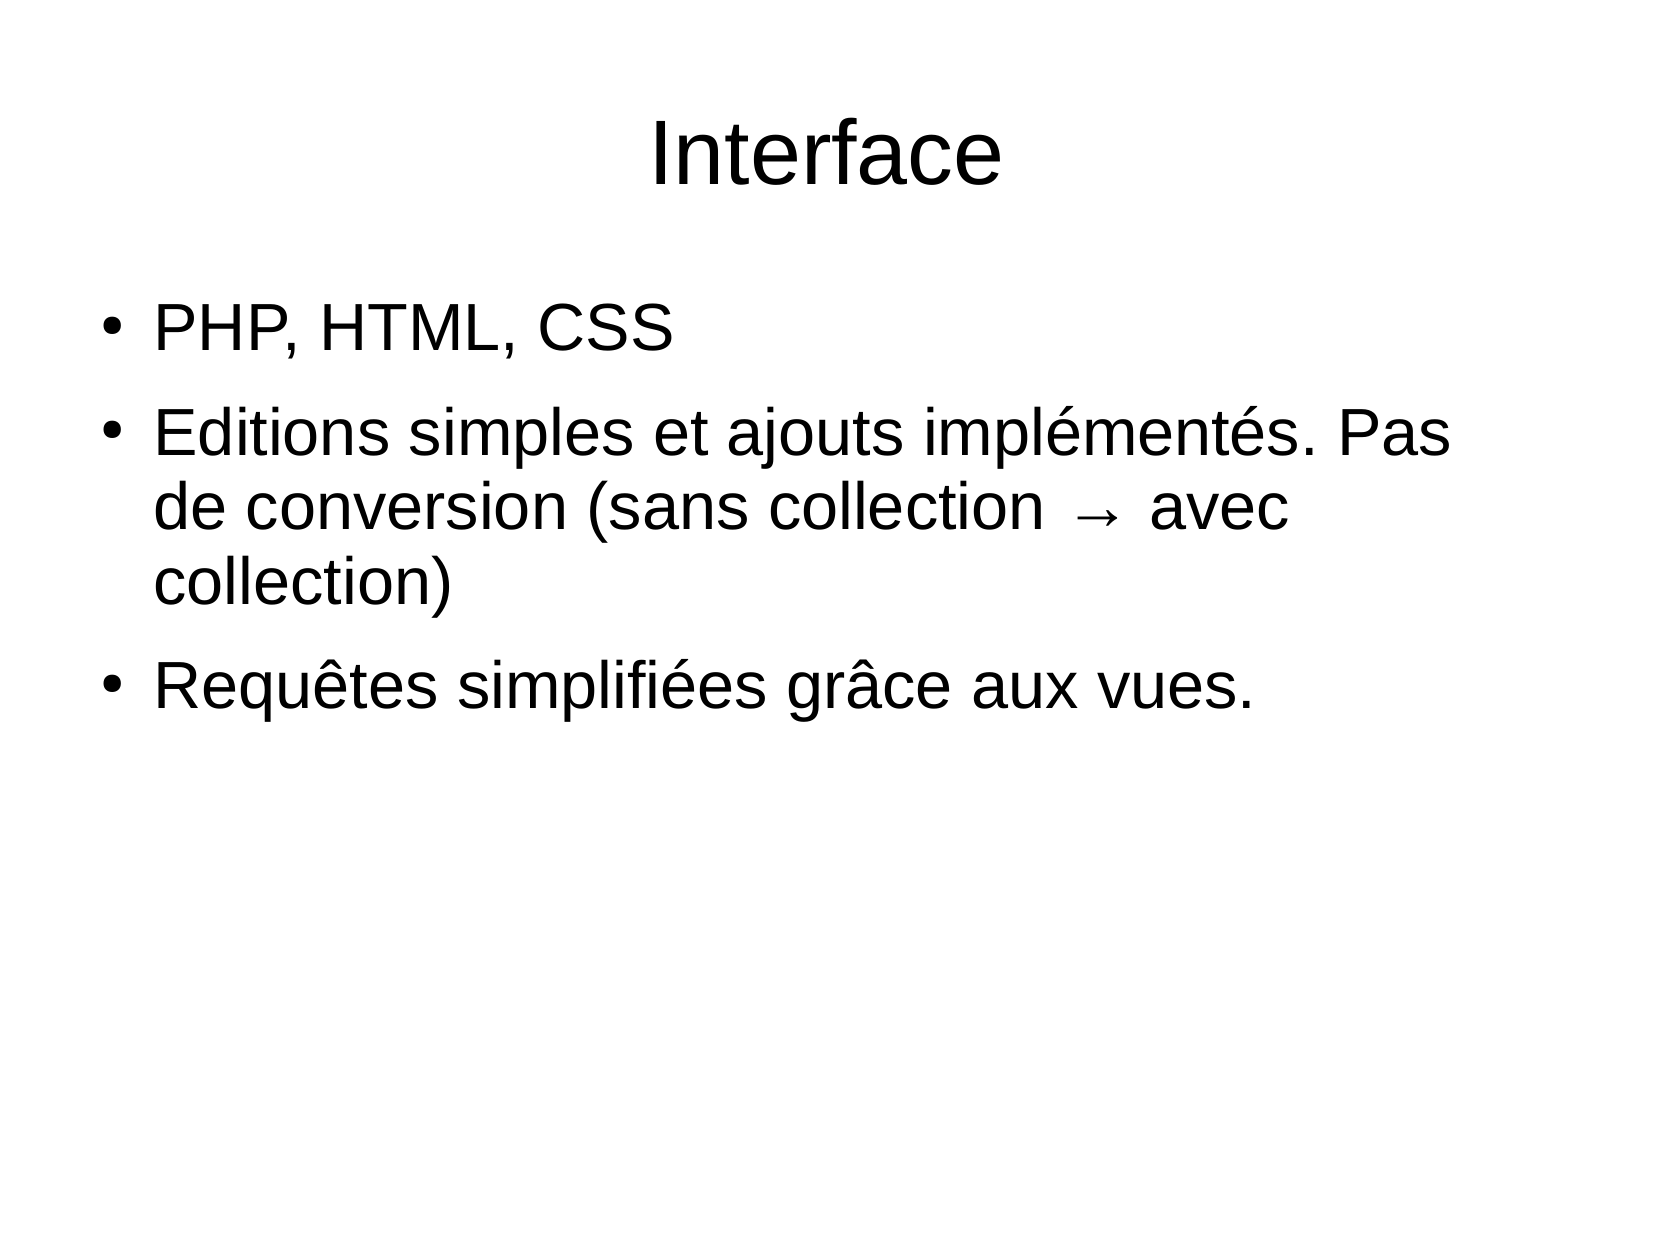

# Interface
PHP, HTML, CSS
Editions simples et ajouts implémentés. Pas de conversion (sans collection → avec collection)
Requêtes simplifiées grâce aux vues.